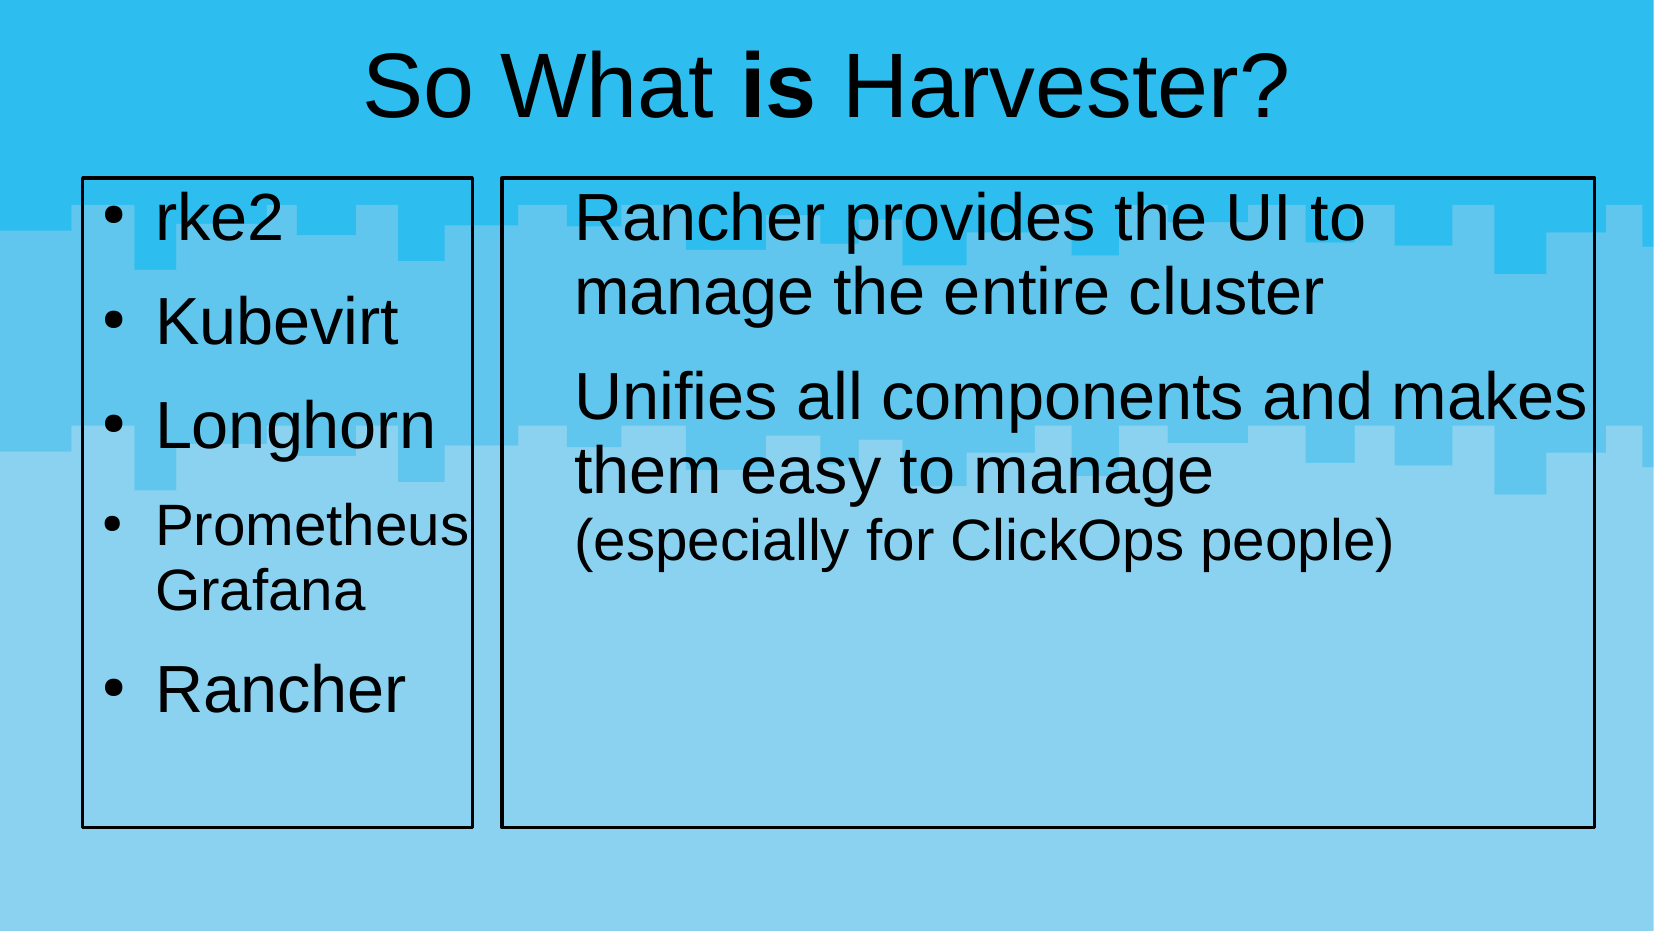

# So What is Harvester?
rke2
Kubevirt
Longhorn
Prometheus
Grafana
Rancher
Rancher provides the UI to manage the entire cluster
Unifies all components and makes them easy to manage
(especially for ClickOps people)